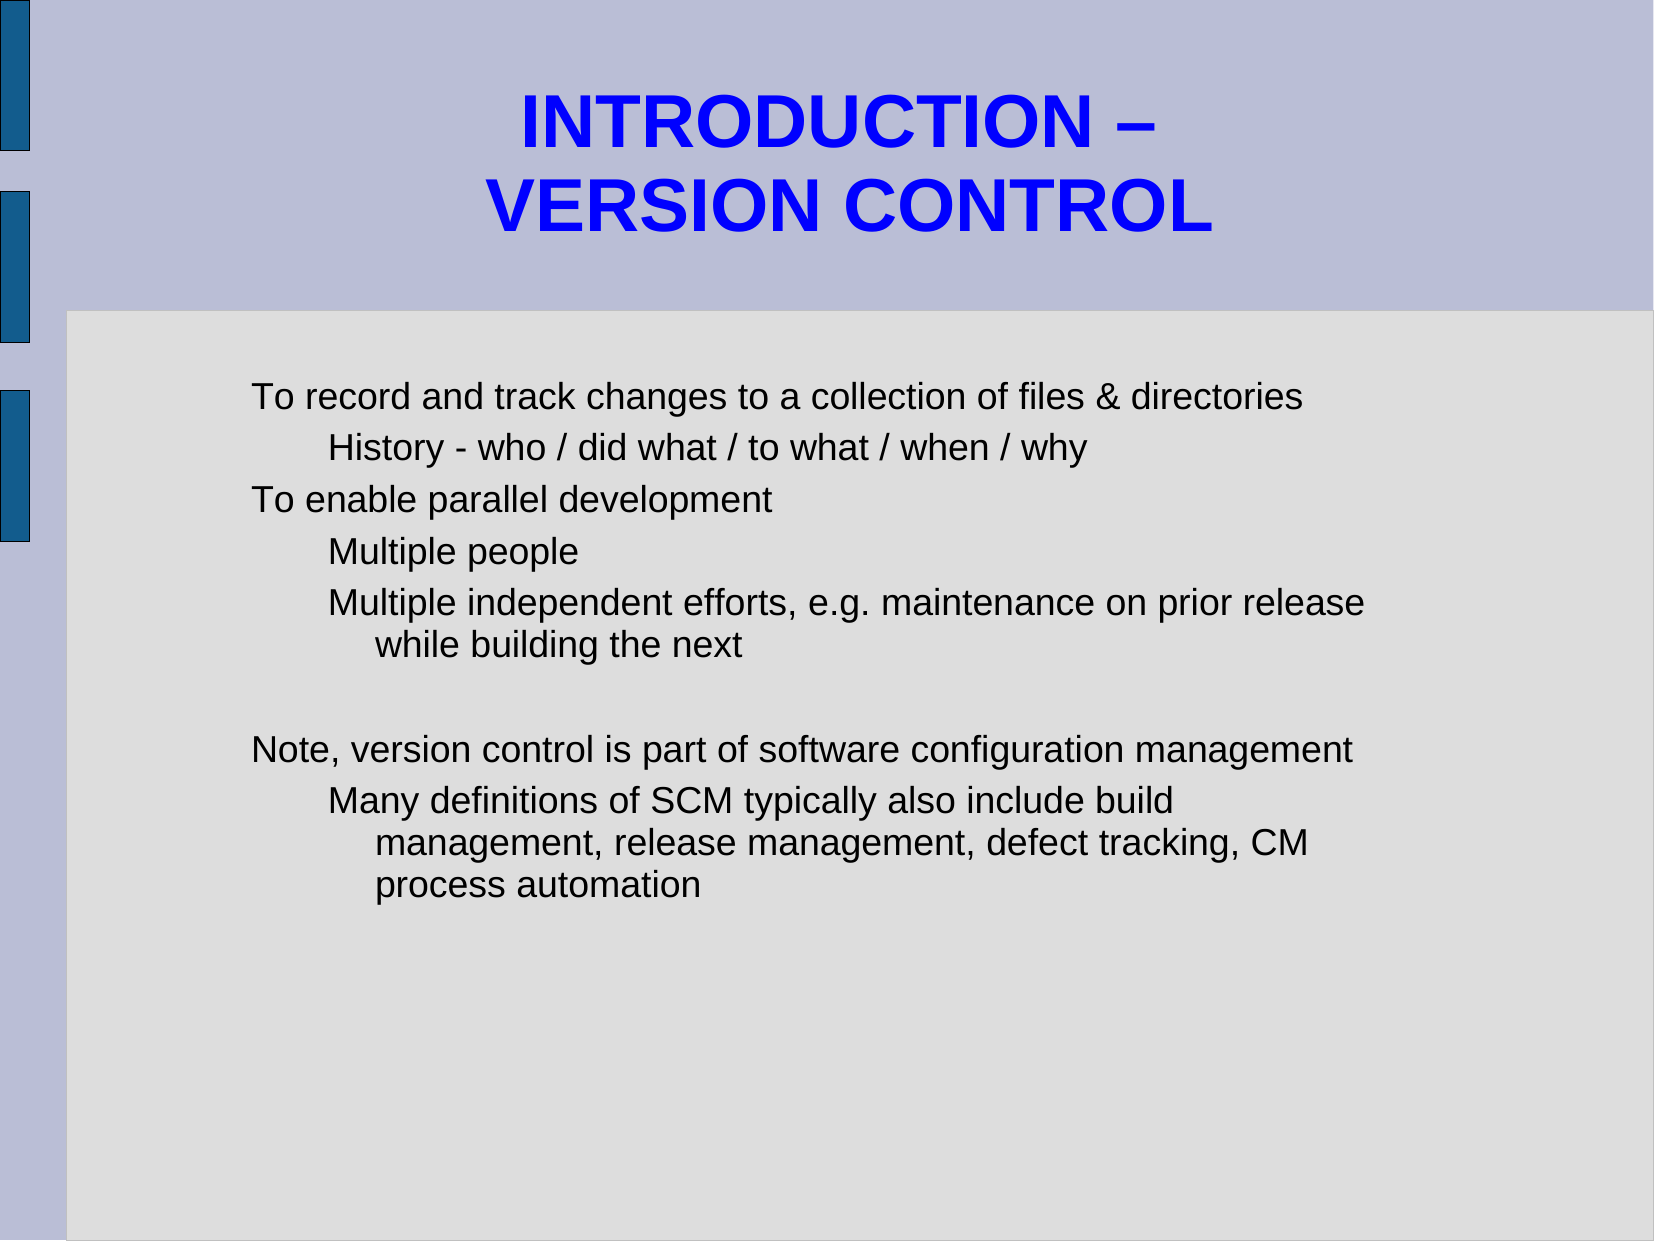

# INTRODUCTION – VERSION CONTROL
To record and track changes to a collection of files & directories
History - who / did what / to what / when / why
To enable parallel development
Multiple people
Multiple independent efforts, e.g. maintenance on prior release while building the next
Note, version control is part of software configuration management
Many definitions of SCM typically also include build management, release management, defect tracking, CM process automation